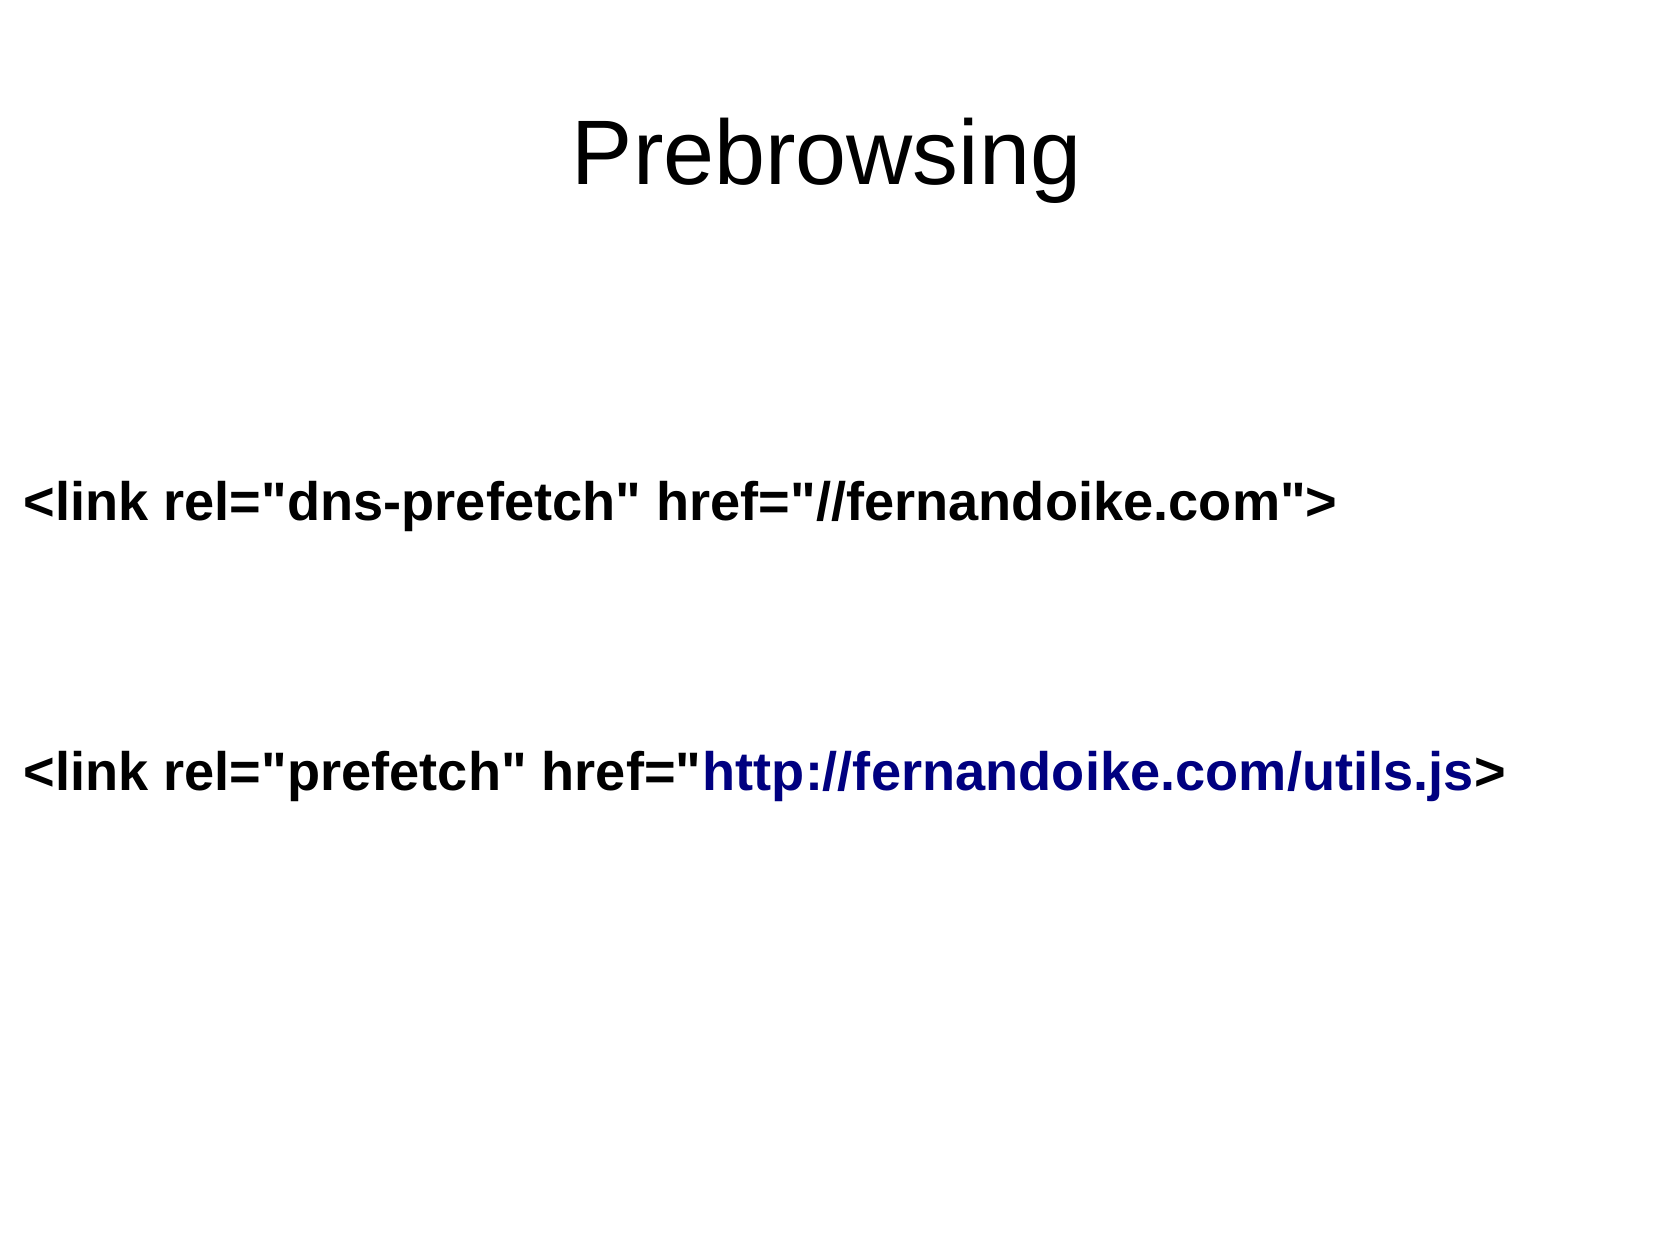

# Prebrowsing
<link rel="dns-prefetch" href="//fernandoike.com">
<link rel="prefetch" href="http://fernandoike.com/utils.js>